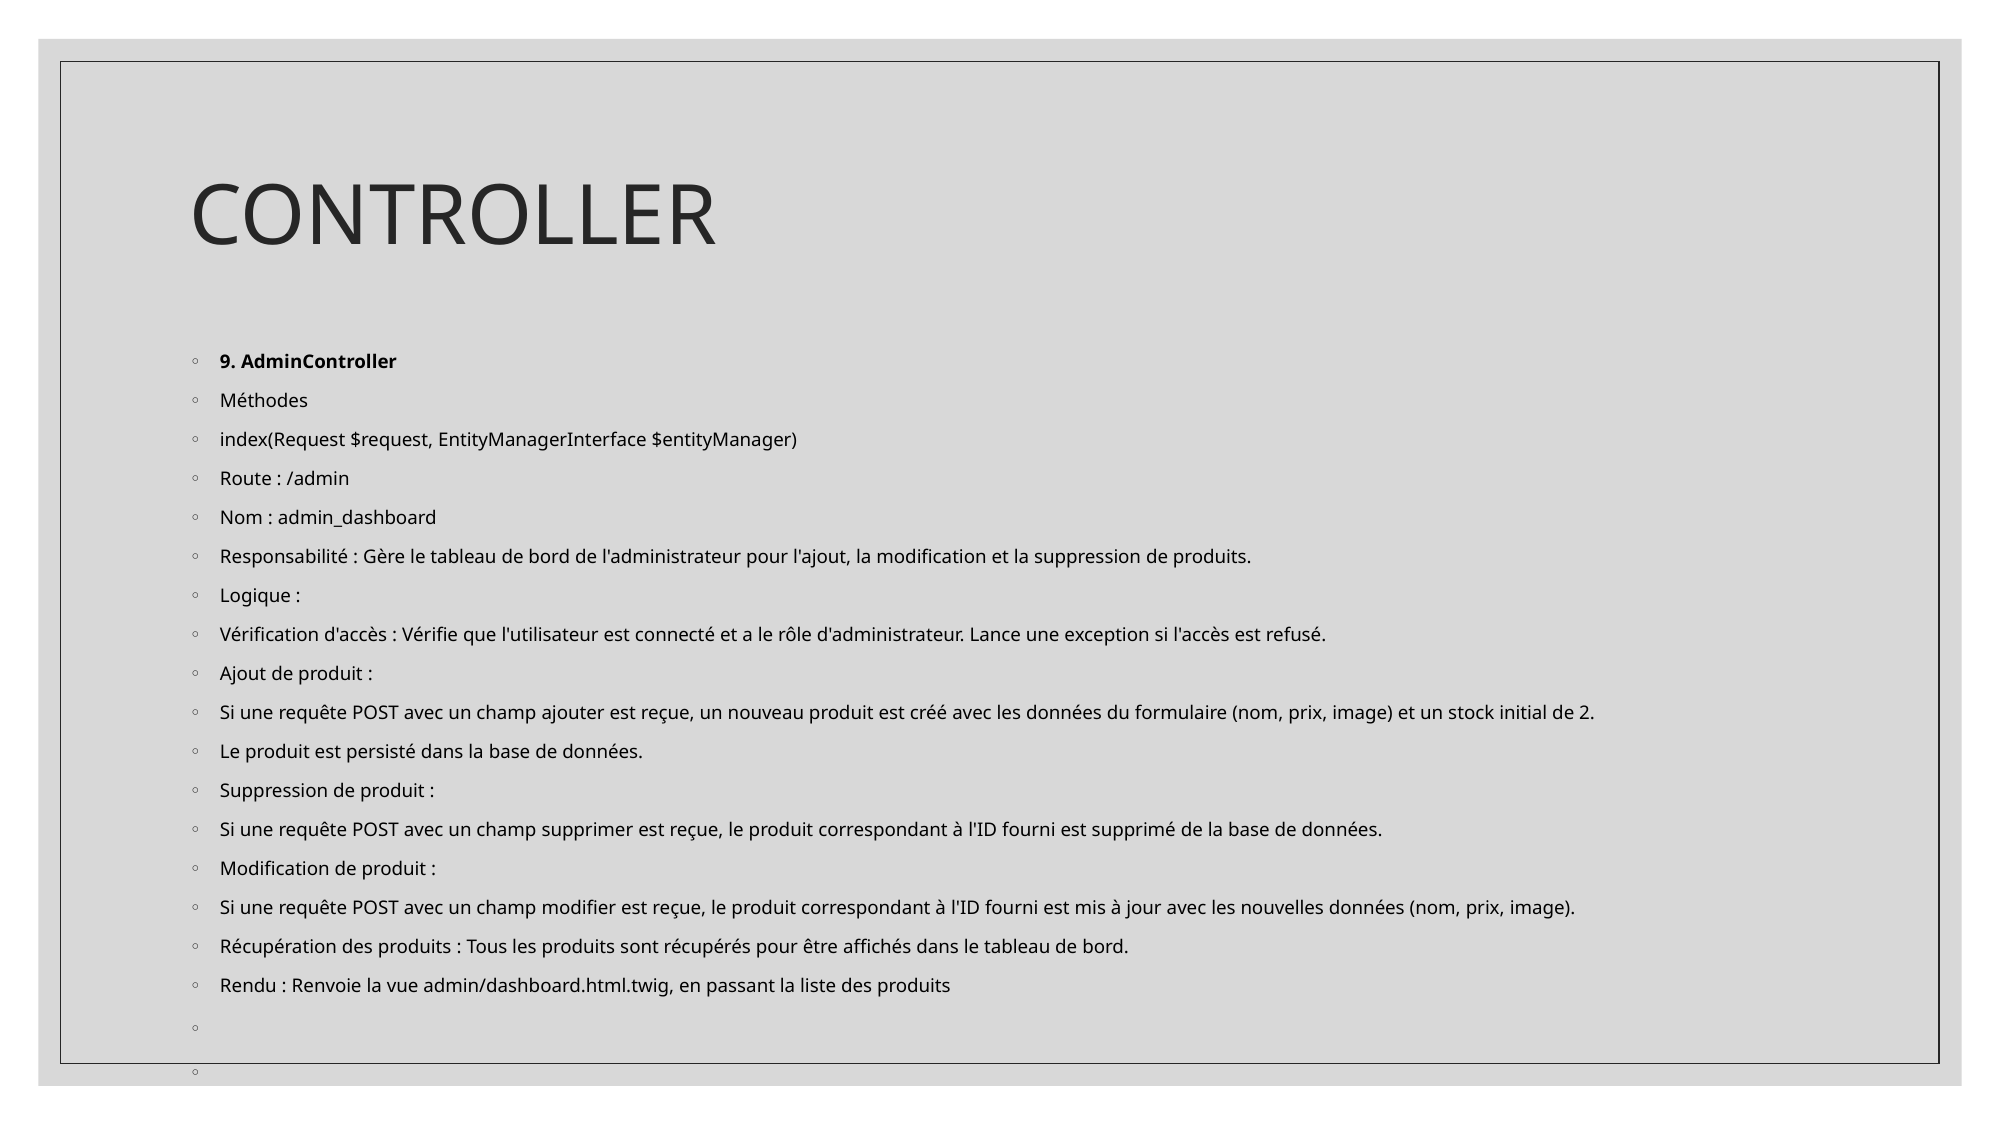

# CONTROLLER
9. AdminController
Méthodes
index(Request $request, EntityManagerInterface $entityManager)
Route : /admin
Nom : admin_dashboard
Responsabilité : Gère le tableau de bord de l'administrateur pour l'ajout, la modification et la suppression de produits.
Logique :
Vérification d'accès : Vérifie que l'utilisateur est connecté et a le rôle d'administrateur. Lance une exception si l'accès est refusé.
Ajout de produit :
Si une requête POST avec un champ ajouter est reçue, un nouveau produit est créé avec les données du formulaire (nom, prix, image) et un stock initial de 2.
Le produit est persisté dans la base de données.
Suppression de produit :
Si une requête POST avec un champ supprimer est reçue, le produit correspondant à l'ID fourni est supprimé de la base de données.
Modification de produit :
Si une requête POST avec un champ modifier est reçue, le produit correspondant à l'ID fourni est mis à jour avec les nouvelles données (nom, prix, image).
Récupération des produits : Tous les produits sont récupérés pour être affichés dans le tableau de bord.
Rendu : Renvoie la vue admin/dashboard.html.twig, en passant la liste des produits